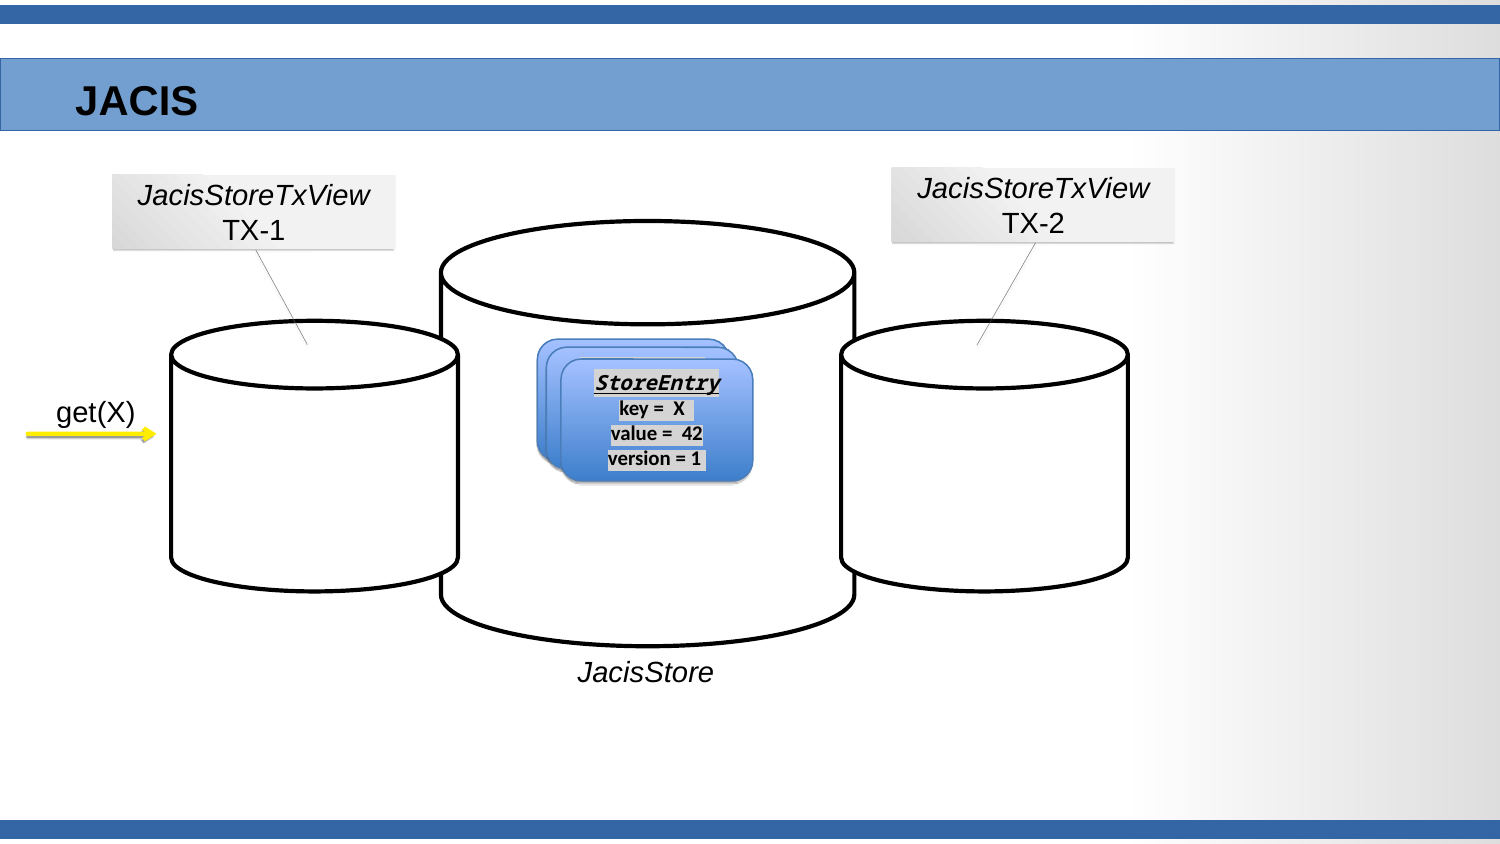

# JACIS
JacisStoreTxView
TX-2
JacisStoreTxView
TX-1
StoreEntry key = X
value = 42
version = 1
StoreEntry key = X
value = 42
version = 1
StoreEntry
key = X
value = 42
version = 1
get(X)
JacisStore